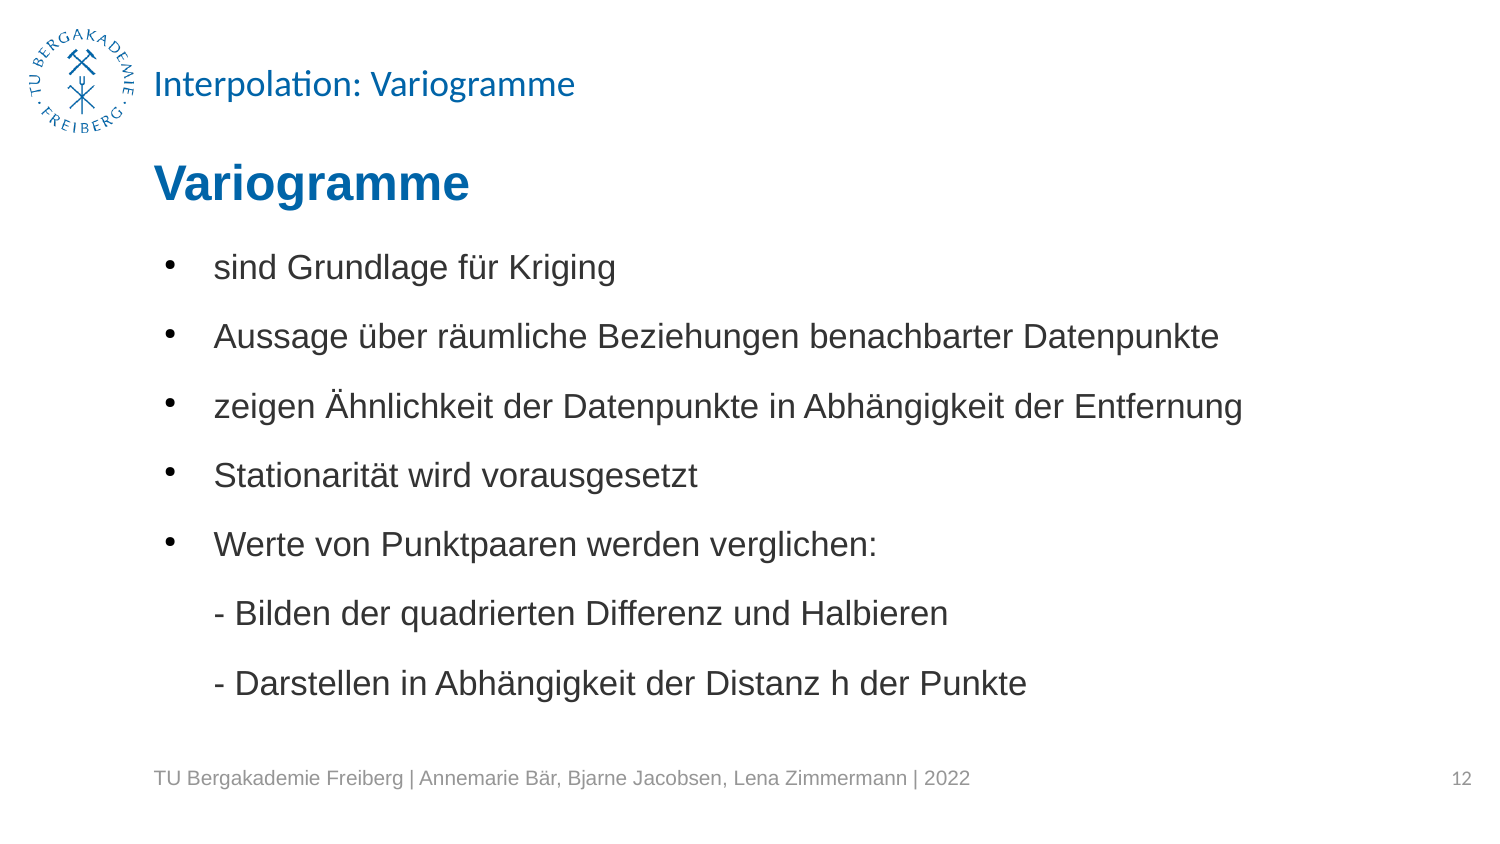

Interpolation: Variogramme
Variogramme
# sind Grundlage für Kriging
Aussage über räumliche Beziehungen benachbarter Datenpunkte
zeigen Ähnlichkeit der Datenpunkte in Abhängigkeit der Entfernung
Stationarität wird vorausgesetzt
Werte von Punktpaaren werden verglichen:
- Bilden der quadrierten Differenz und Halbieren
- Darstellen in Abhängigkeit der Distanz h der Punkte
TU Bergakademie Freiberg | Annemarie Bär, Bjarne Jacobsen, Lena Zimmermann | 2022